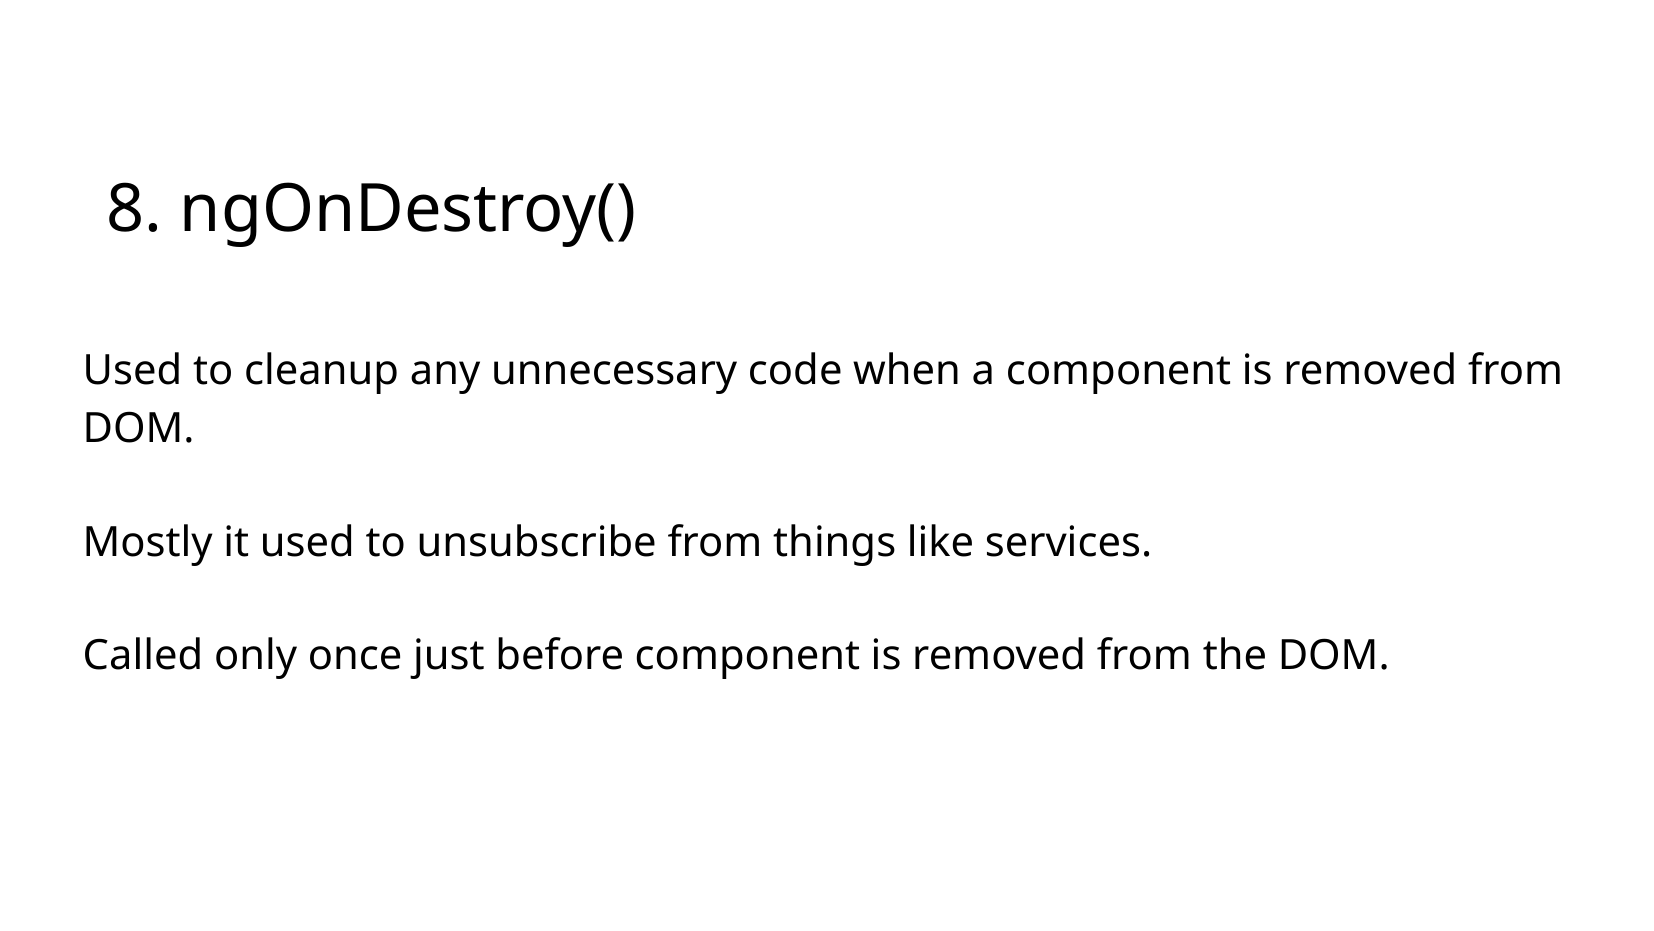

# 8. ngOnDestroy()
Used to cleanup any unnecessary code when a component is removed from DOM.
Mostly it used to unsubscribe from things like services.
Called only once just before component is removed from the DOM.